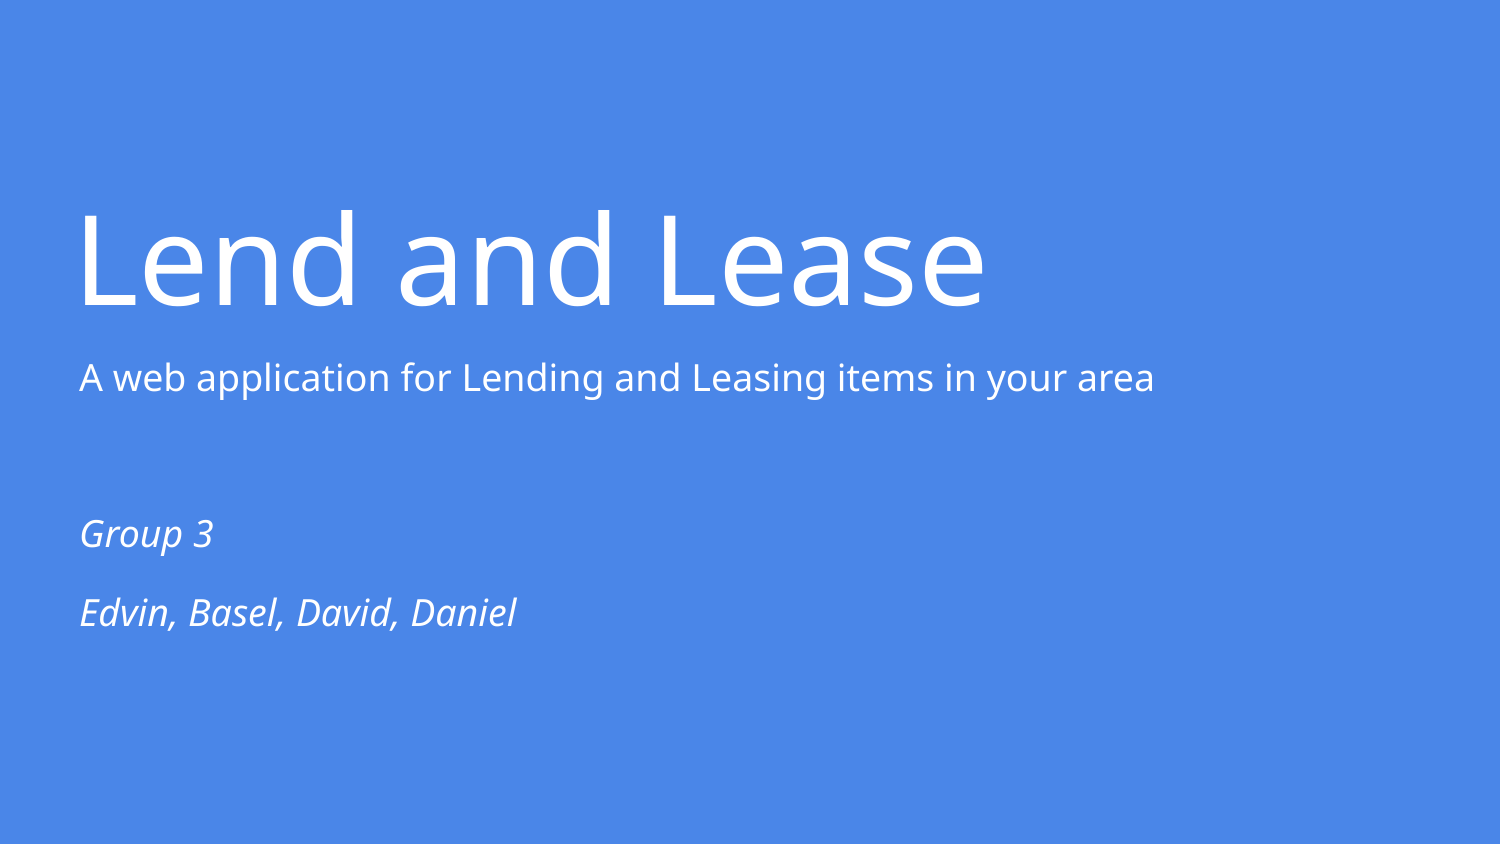

# Lend and Lease
A web application for Lending and Leasing items in your area
Group 3
Edvin, Basel, David, Daniel